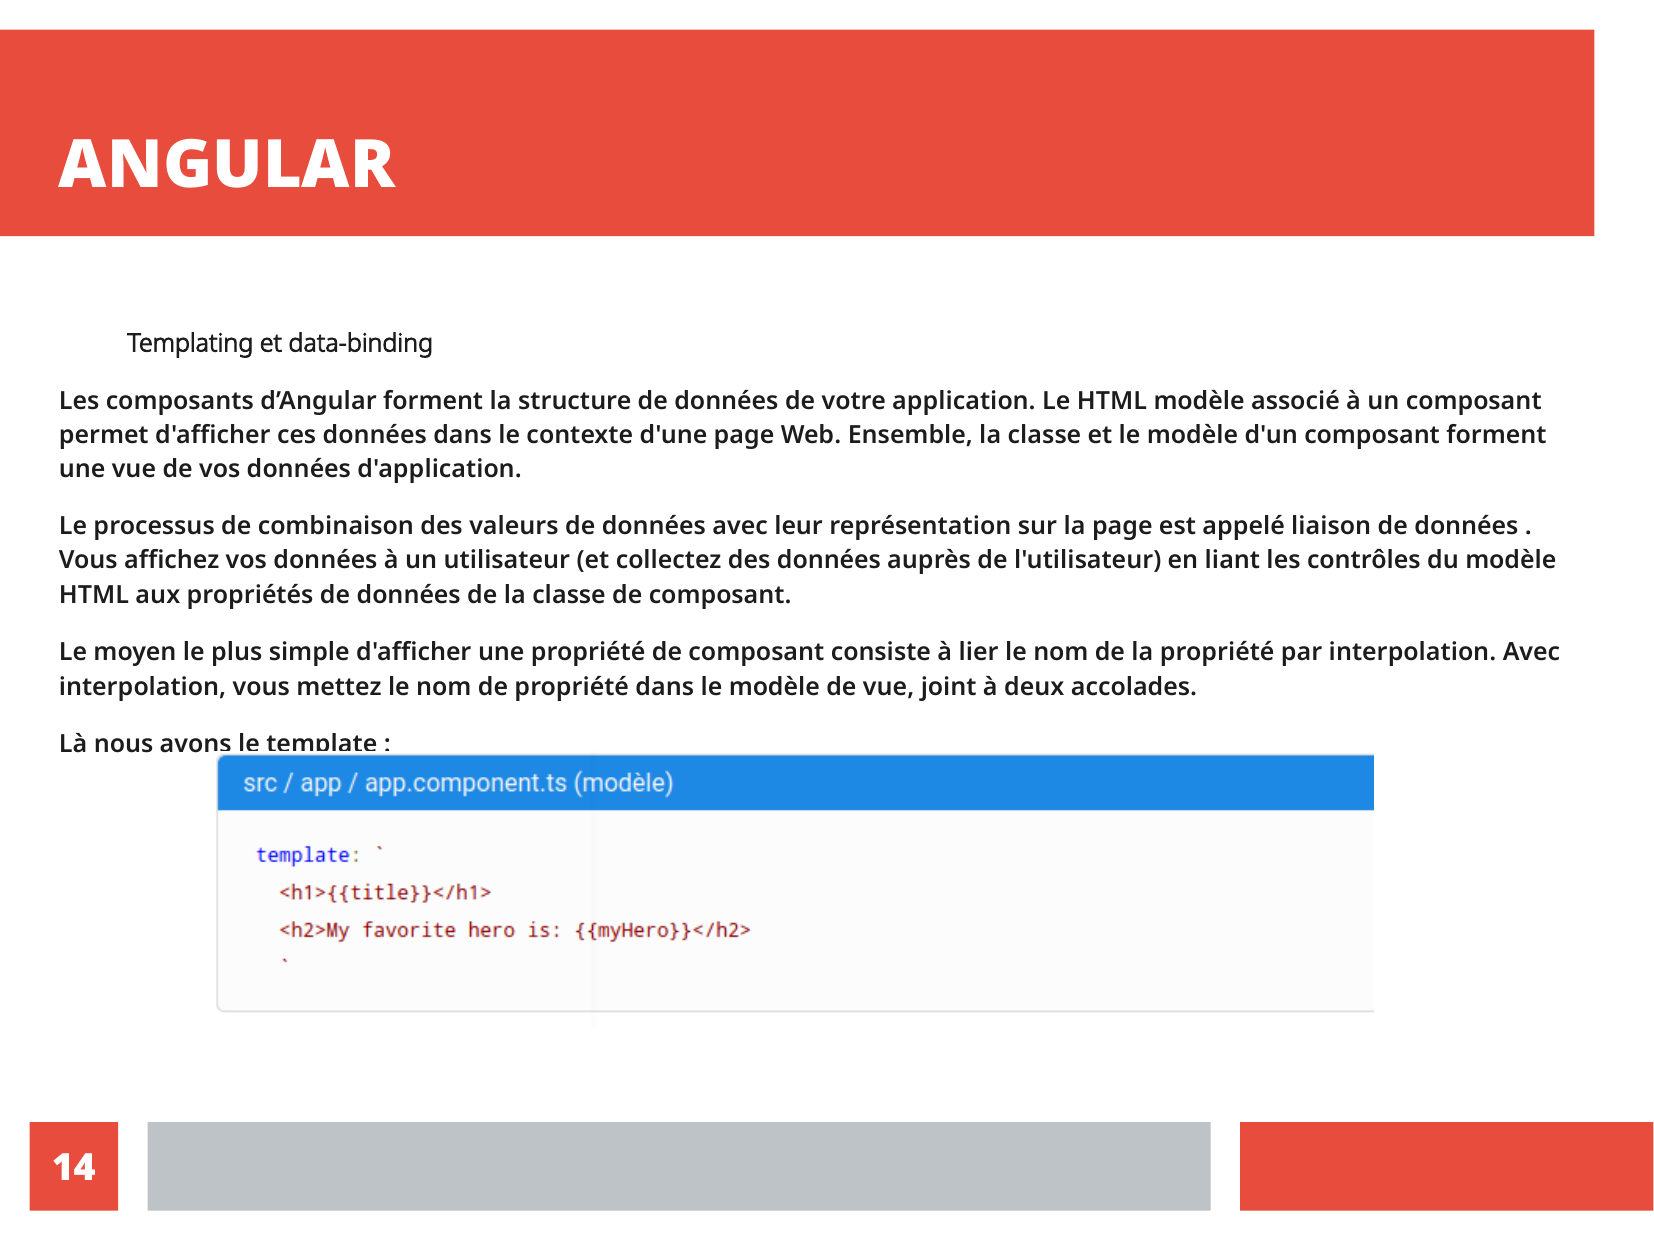

# ANGULAR
Templating et data-binding
Les composants d’Angular forment la structure de données de votre application. Le HTML modèle associé à un composant permet d'afficher ces données dans le contexte d'une page Web. Ensemble, la classe et le modèle d'un composant forment une vue de vos données d'application.
Le processus de combinaison des valeurs de données avec leur représentation sur la page est appelé liaison de données . Vous affichez vos données à un utilisateur (et collectez des données auprès de l'utilisateur) en liant les contrôles du modèle HTML aux propriétés de données de la classe de composant.
Le moyen le plus simple d'afficher une propriété de composant consiste à lier le nom de la propriété par interpolation. Avec interpolation, vous mettez le nom de propriété dans le modèle de vue, joint à deux accolades.
Là nous avons le template :
14